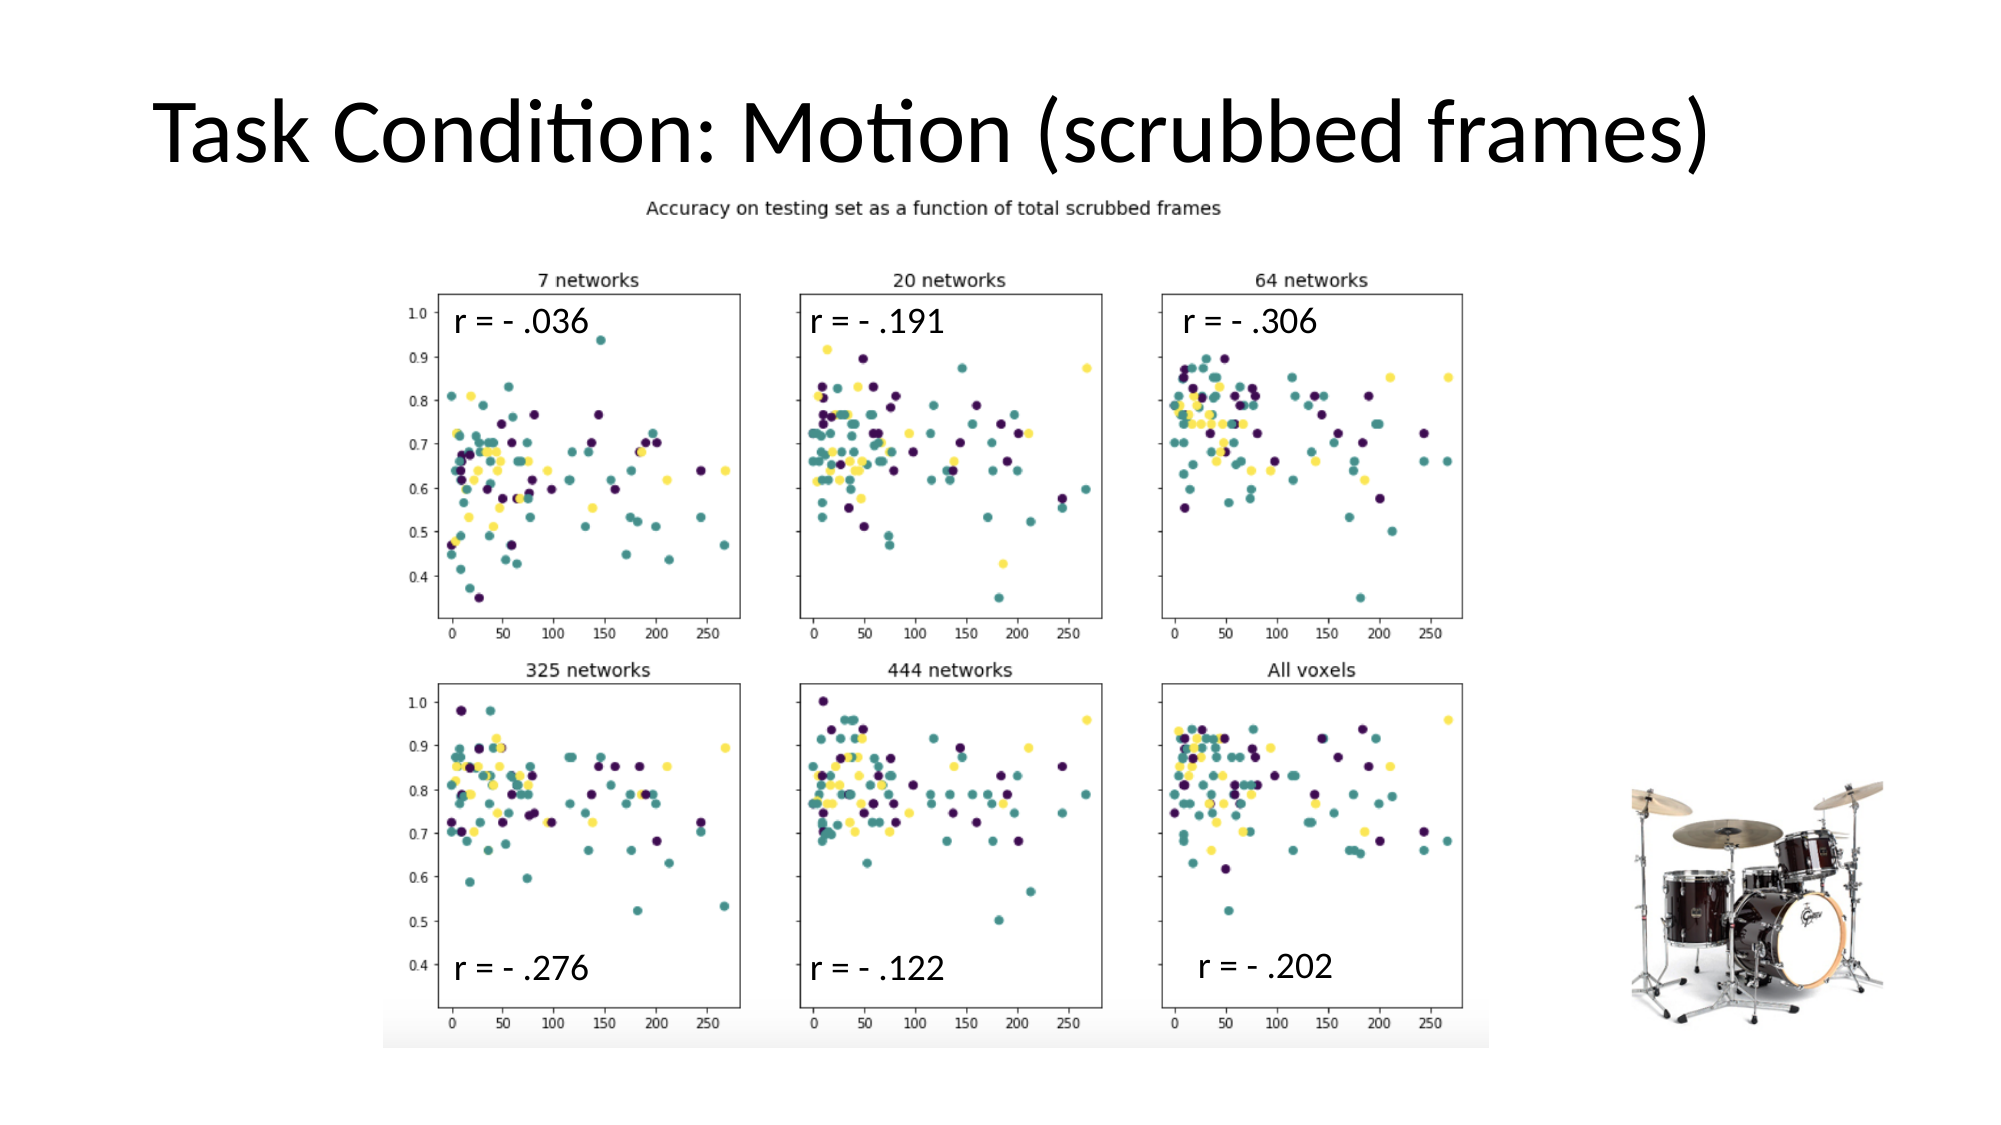

# Task Condition: Motion (scrubbed frames)
r = - .036
r = - .191
r = - .306
r = - .202
r = - .276
r = - .122